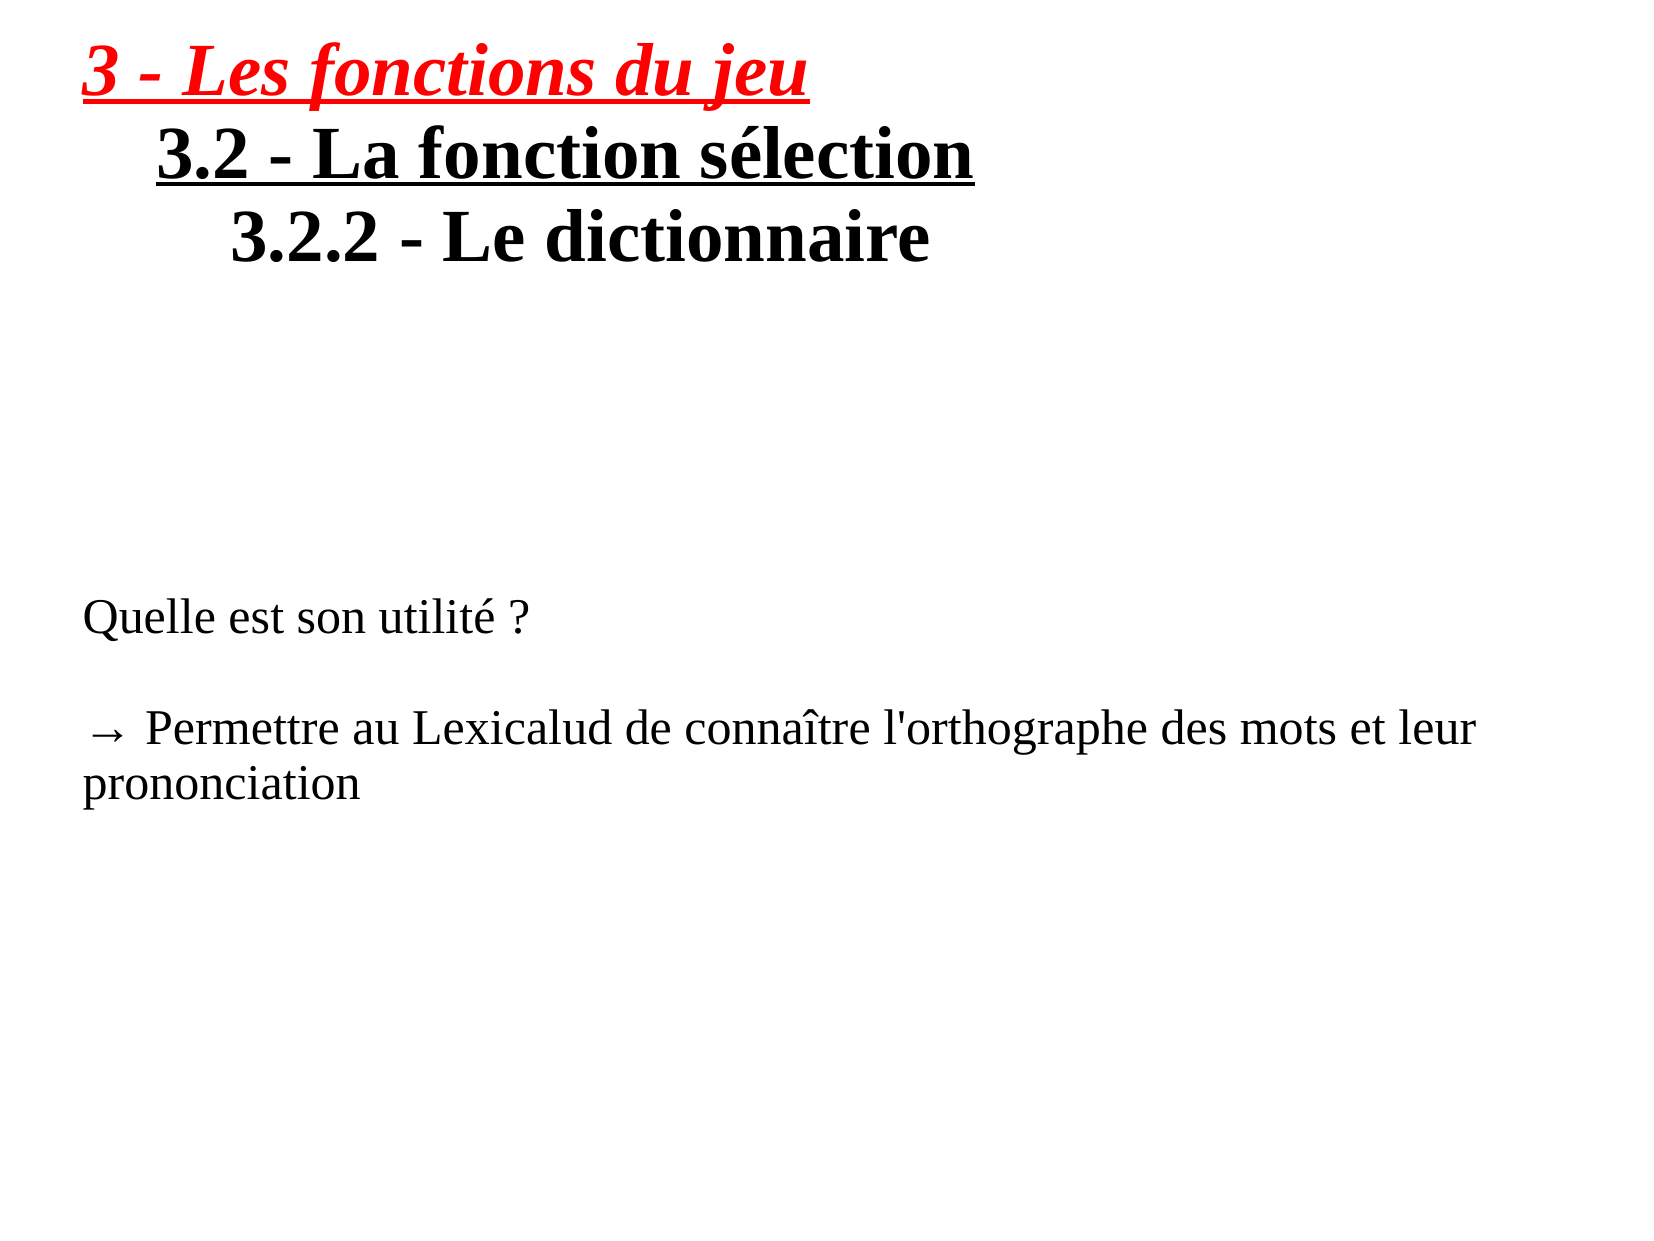

# 3 - Les fonctions du jeu 3.2 - La fonction sélection 3.2.2 - Le dictionnaire
Quelle est son utilité ?
→ Permettre au Lexicalud de connaître l'orthographe des mots et leur prononciation